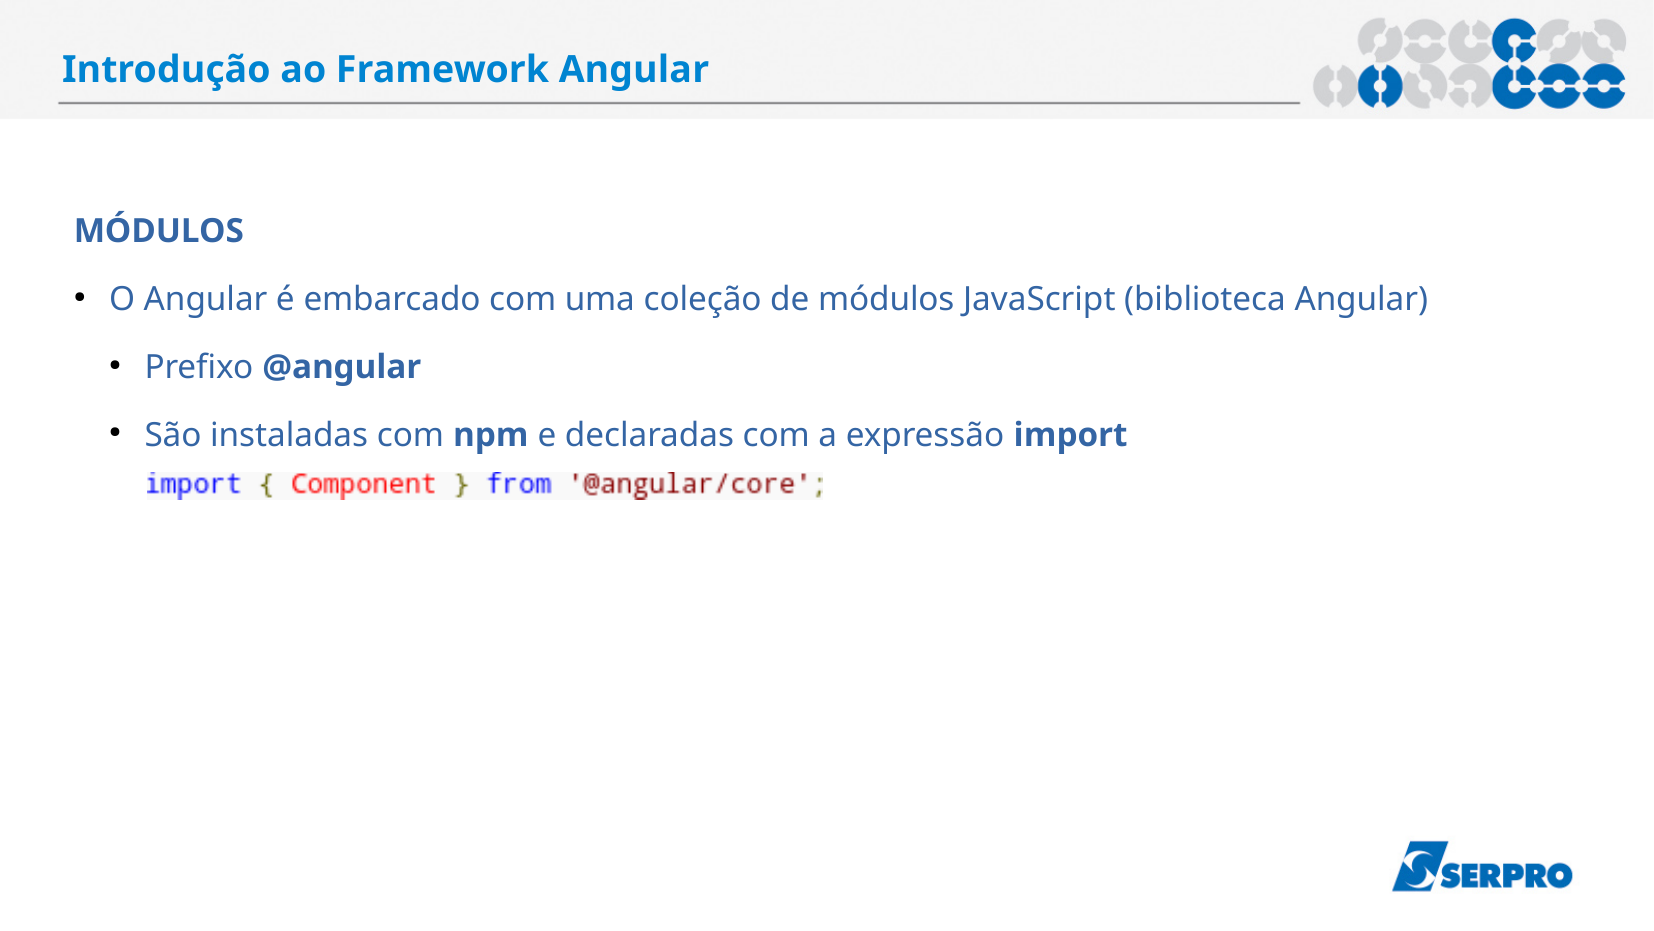

Introdução ao Framework Angular
MÓDULOS
O Angular é embarcado com uma coleção de módulos JavaScript (biblioteca Angular)
Prefixo @angular
São instaladas com npm e declaradas com a expressão import